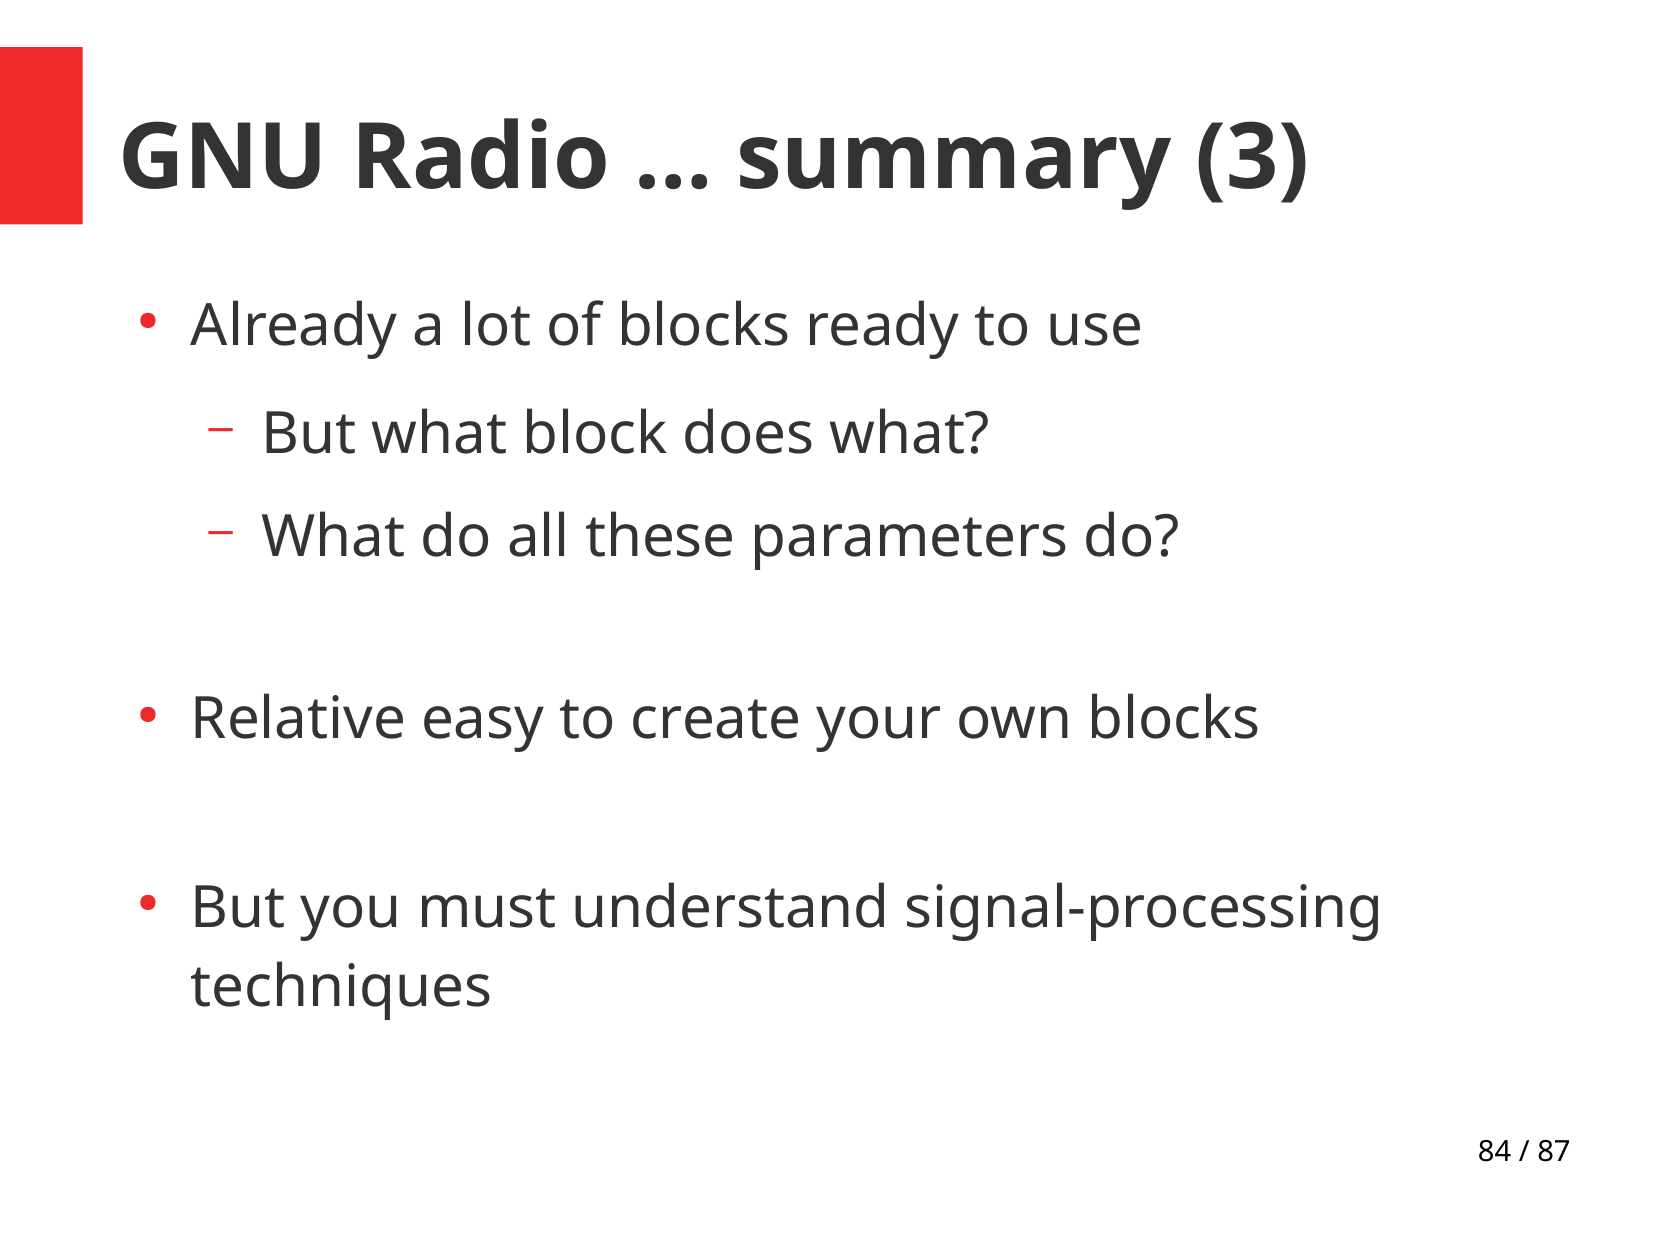

# GNU Radio … summary (3)
Already a lot of blocks ready to use
But what block does what?
What do all these parameters do?
Relative easy to create your own blocks
But you must understand signal-processing techniques
84